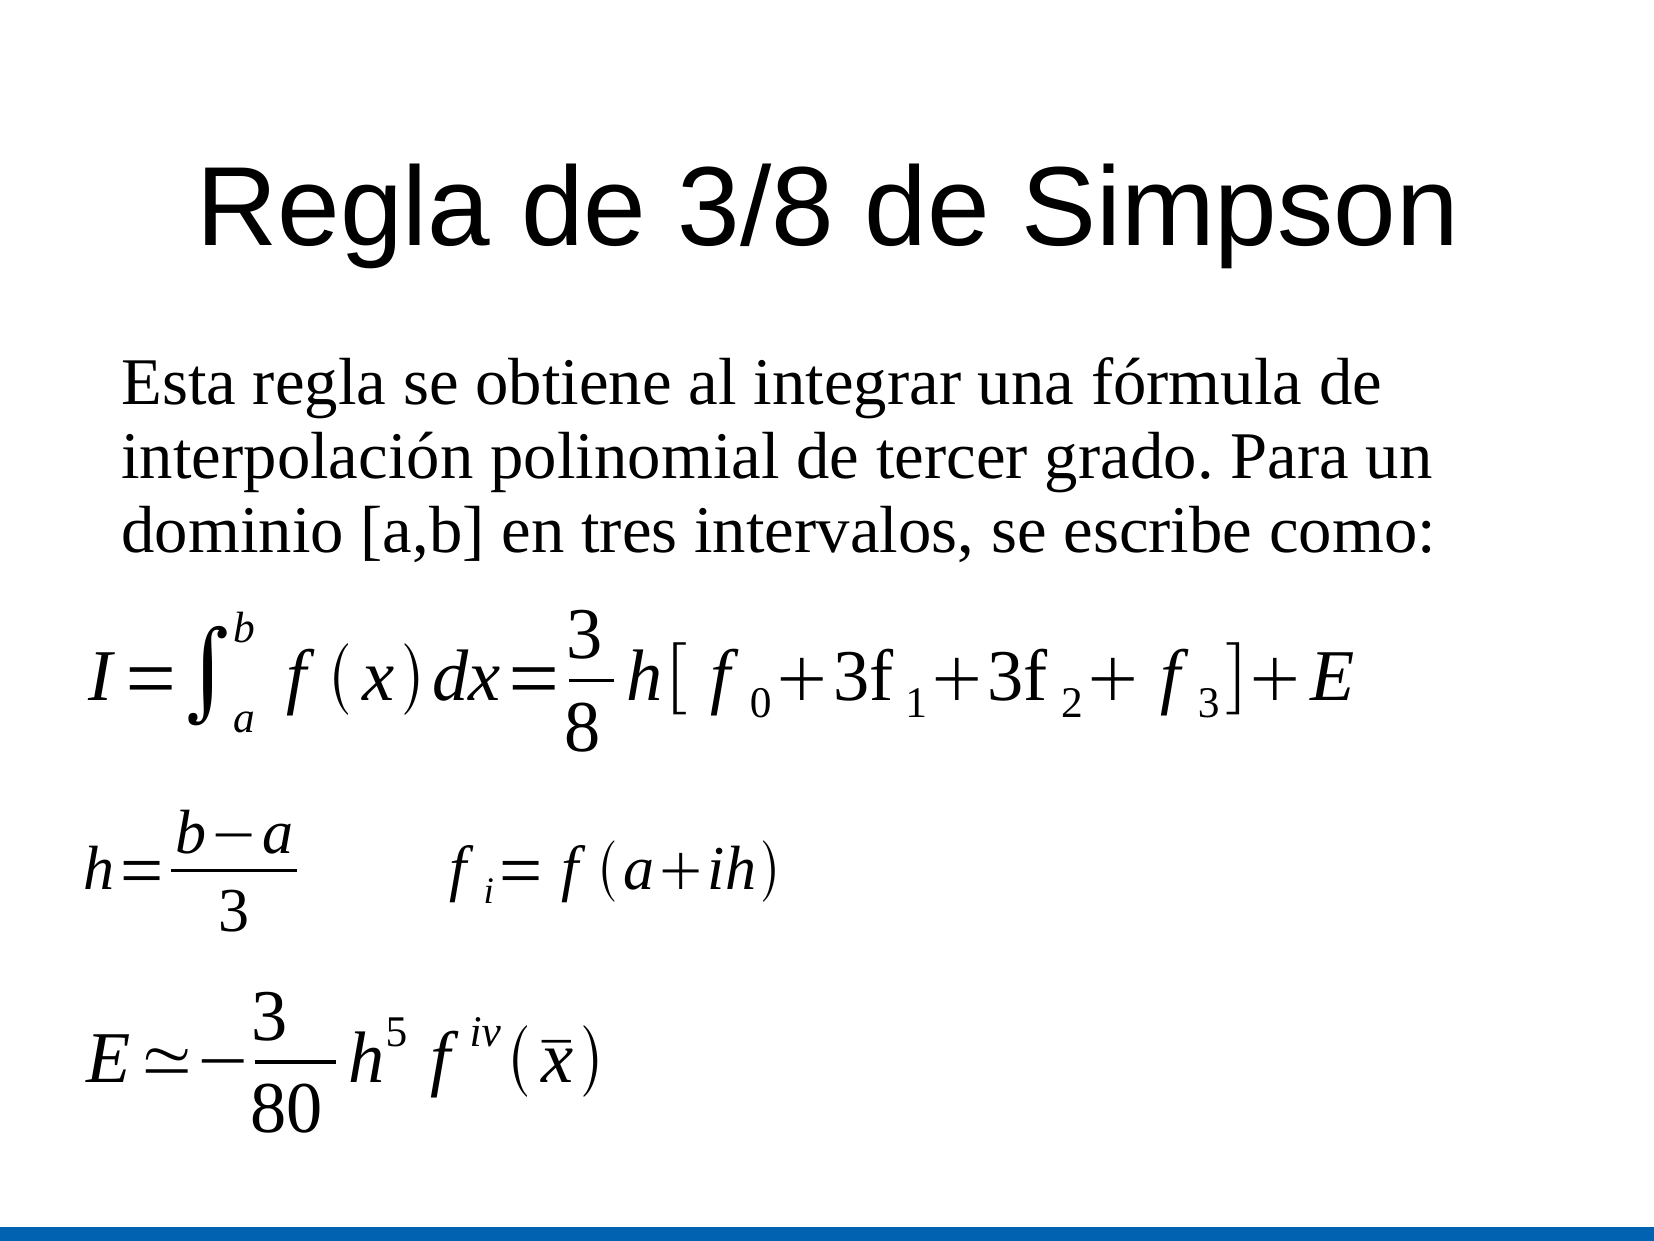

# Regla de 3/8 de Simpson
Esta regla se obtiene al integrar una fórmula de interpolación polinomial de tercer grado. Para un dominio [a,b] en tres intervalos, se escribe como: